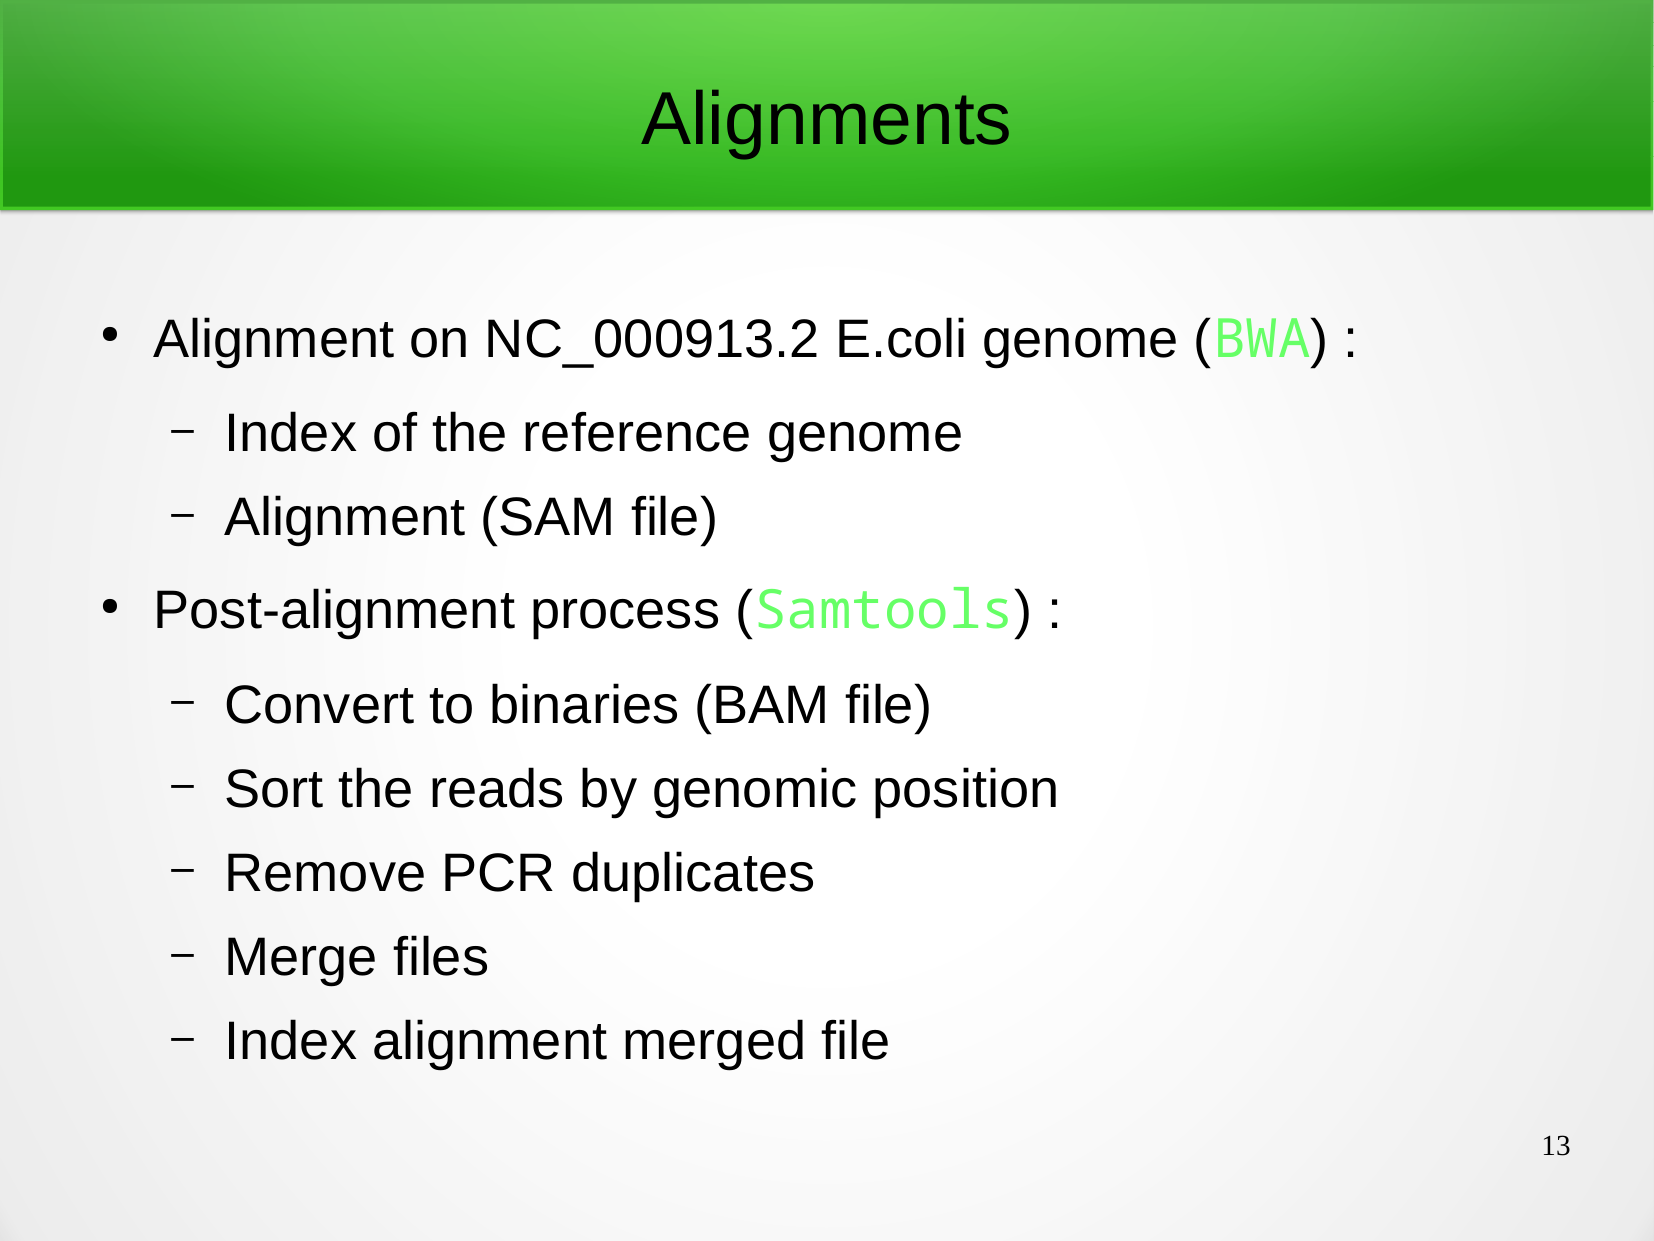

# Alignments
Alignment on NC_000913.2 E.coli genome (BWA) :
Index of the reference genome
Alignment (SAM file)
Post-alignment process (Samtools) :
Convert to binaries (BAM file)
Sort the reads by genomic position
Remove PCR duplicates
Merge files
Index alignment merged file
13